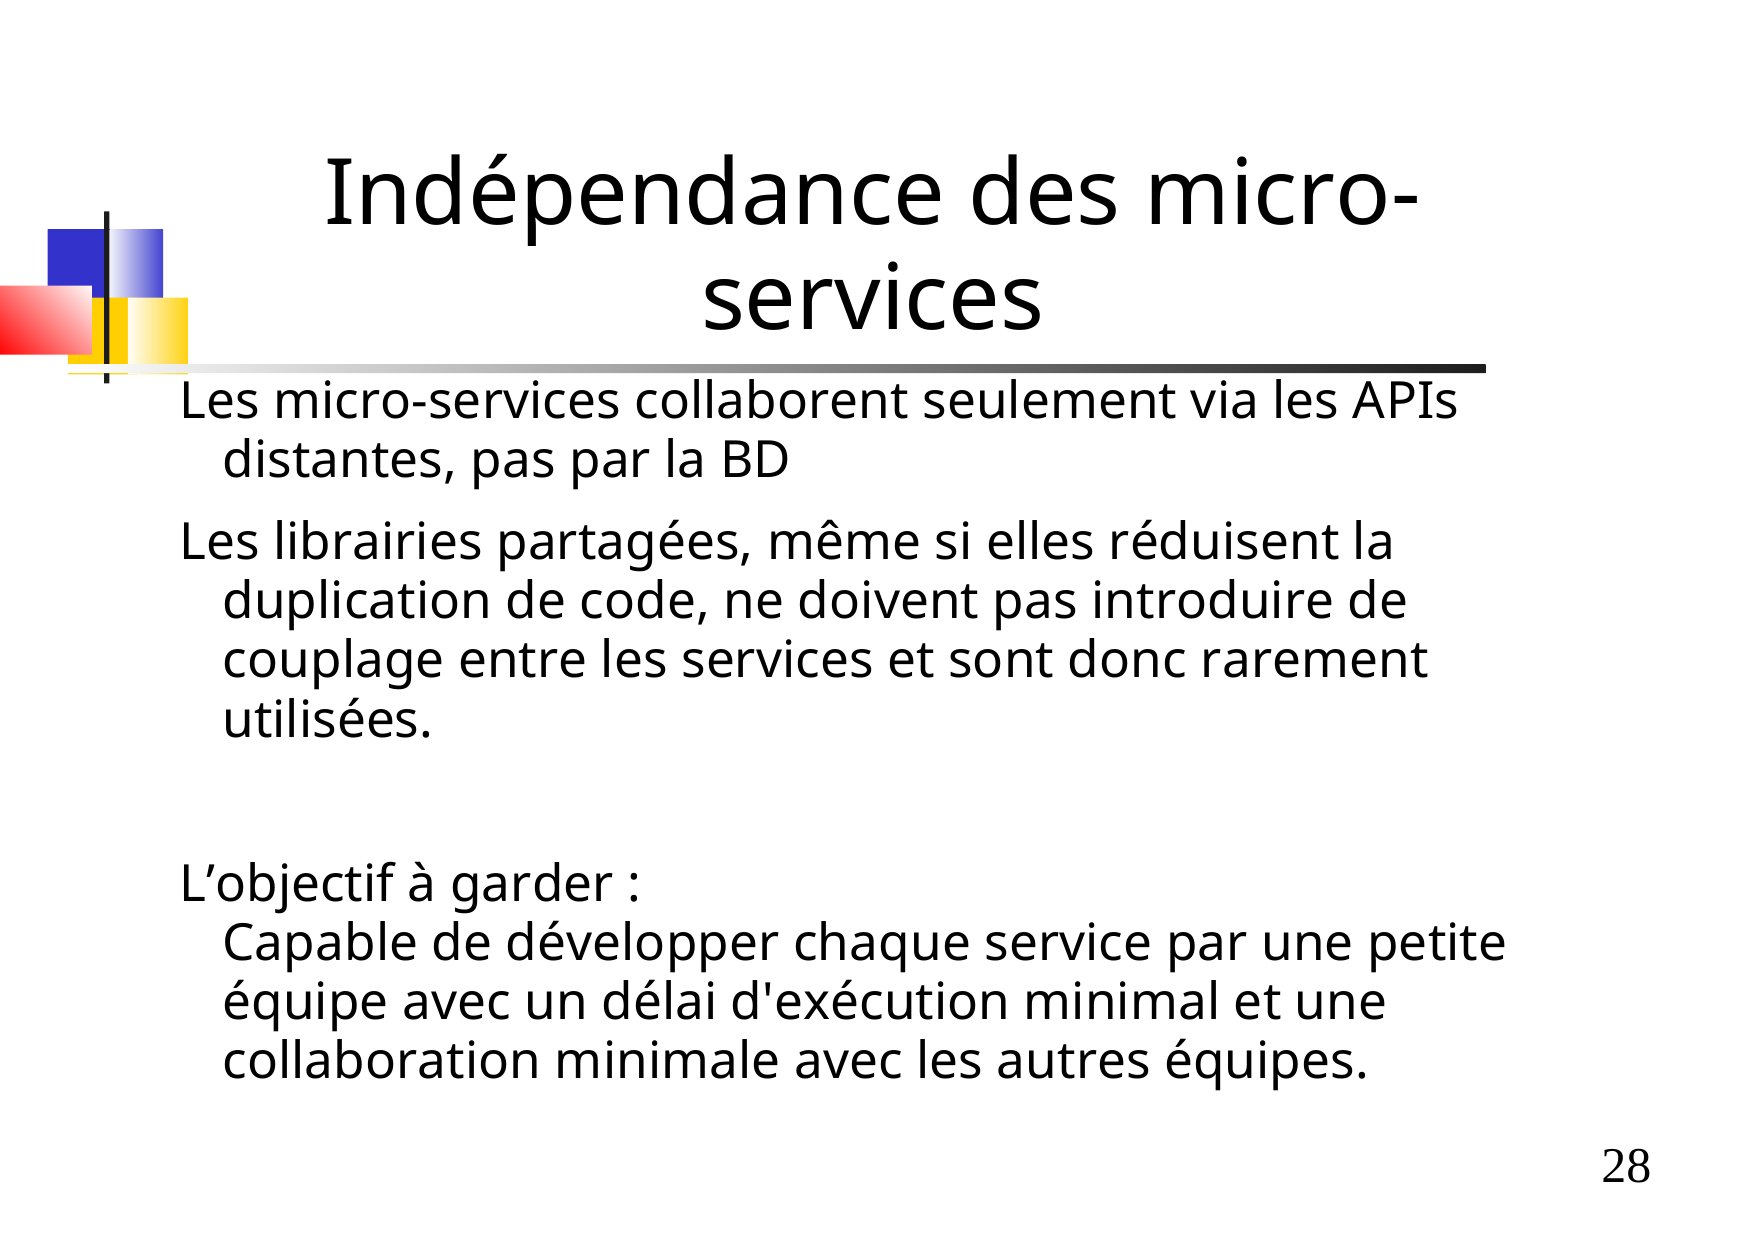

# Indépendance des micro-services
Les micro-services collaborent seulement via les APIs distantes, pas par la BD
Les librairies partagées, même si elles réduisent la duplication de code, ne doivent pas introduire de couplage entre les services et sont donc rarement utilisées.
L’objectif à garder :
Capable de développer chaque service par une petite équipe avec un délai d'exécution minimal et une collaboration minimale avec les autres équipes.